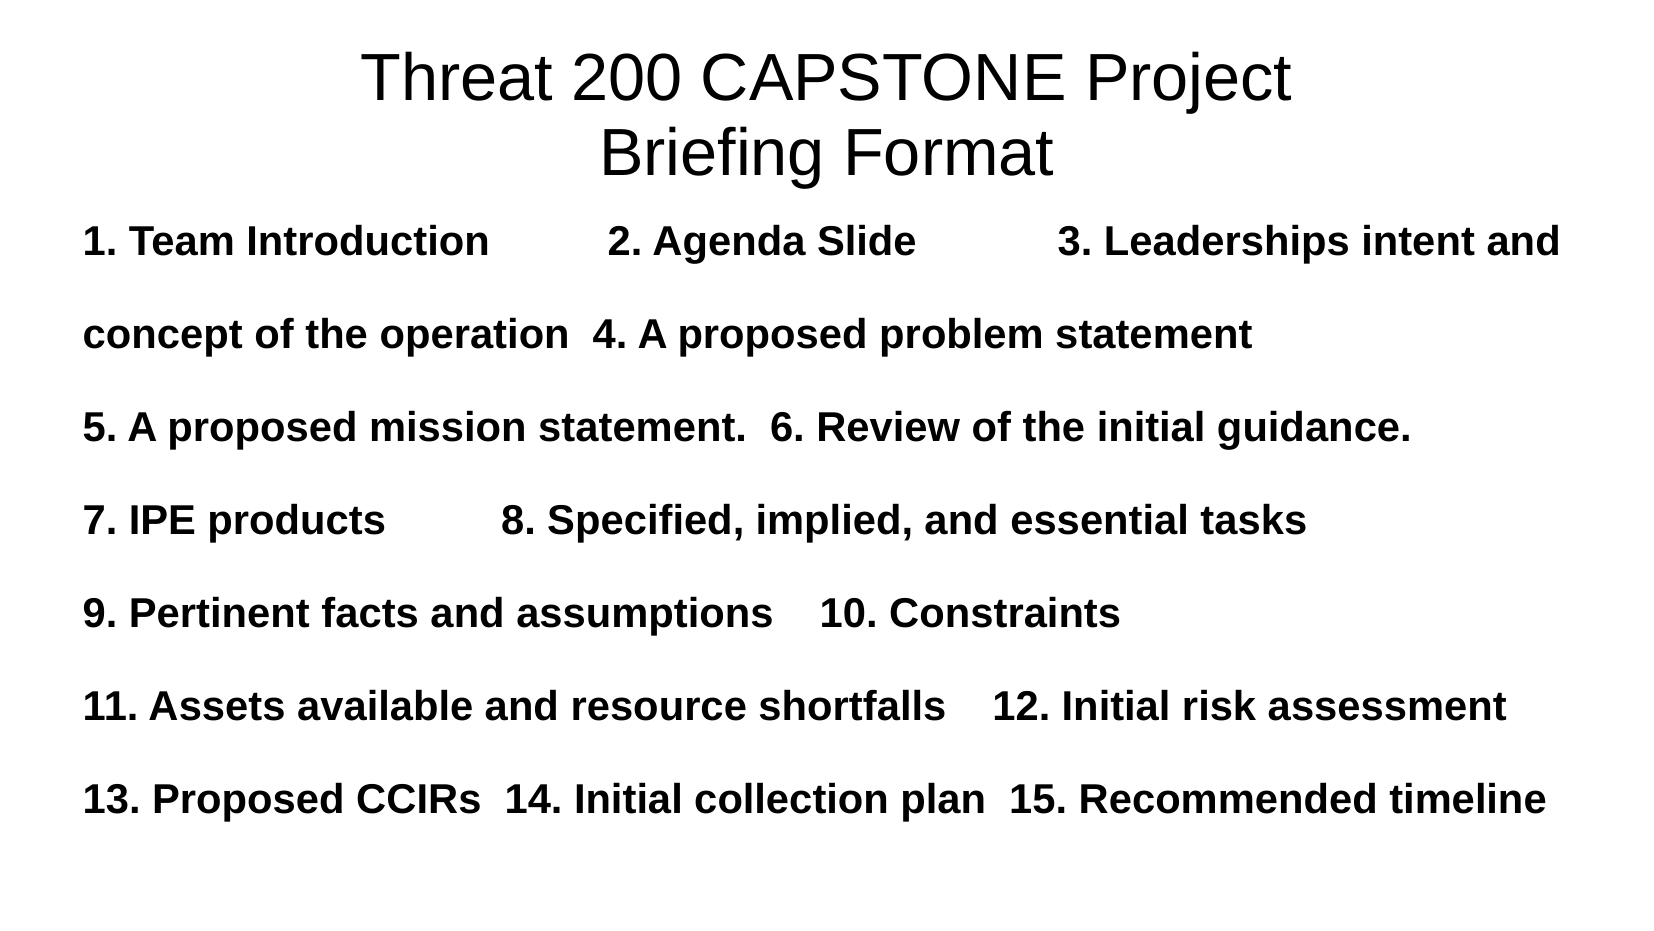

# Threat 200 CAPSTONE Project Briefing Format
1. Team Introduction		2. Agenda Slide		3. Leaderships intent and
concept of the operation 4. A proposed problem statement
5. A proposed mission statement. 6. Review of the initial guidance.
7. IPE products 8. Specified, implied, and essential tasks
9. Pertinent facts and assumptions 10. Constraints
11. Assets available and resource shortfalls 12. Initial risk assessment
13. Proposed CCIRs 14. Initial collection plan 15. Recommended timeline